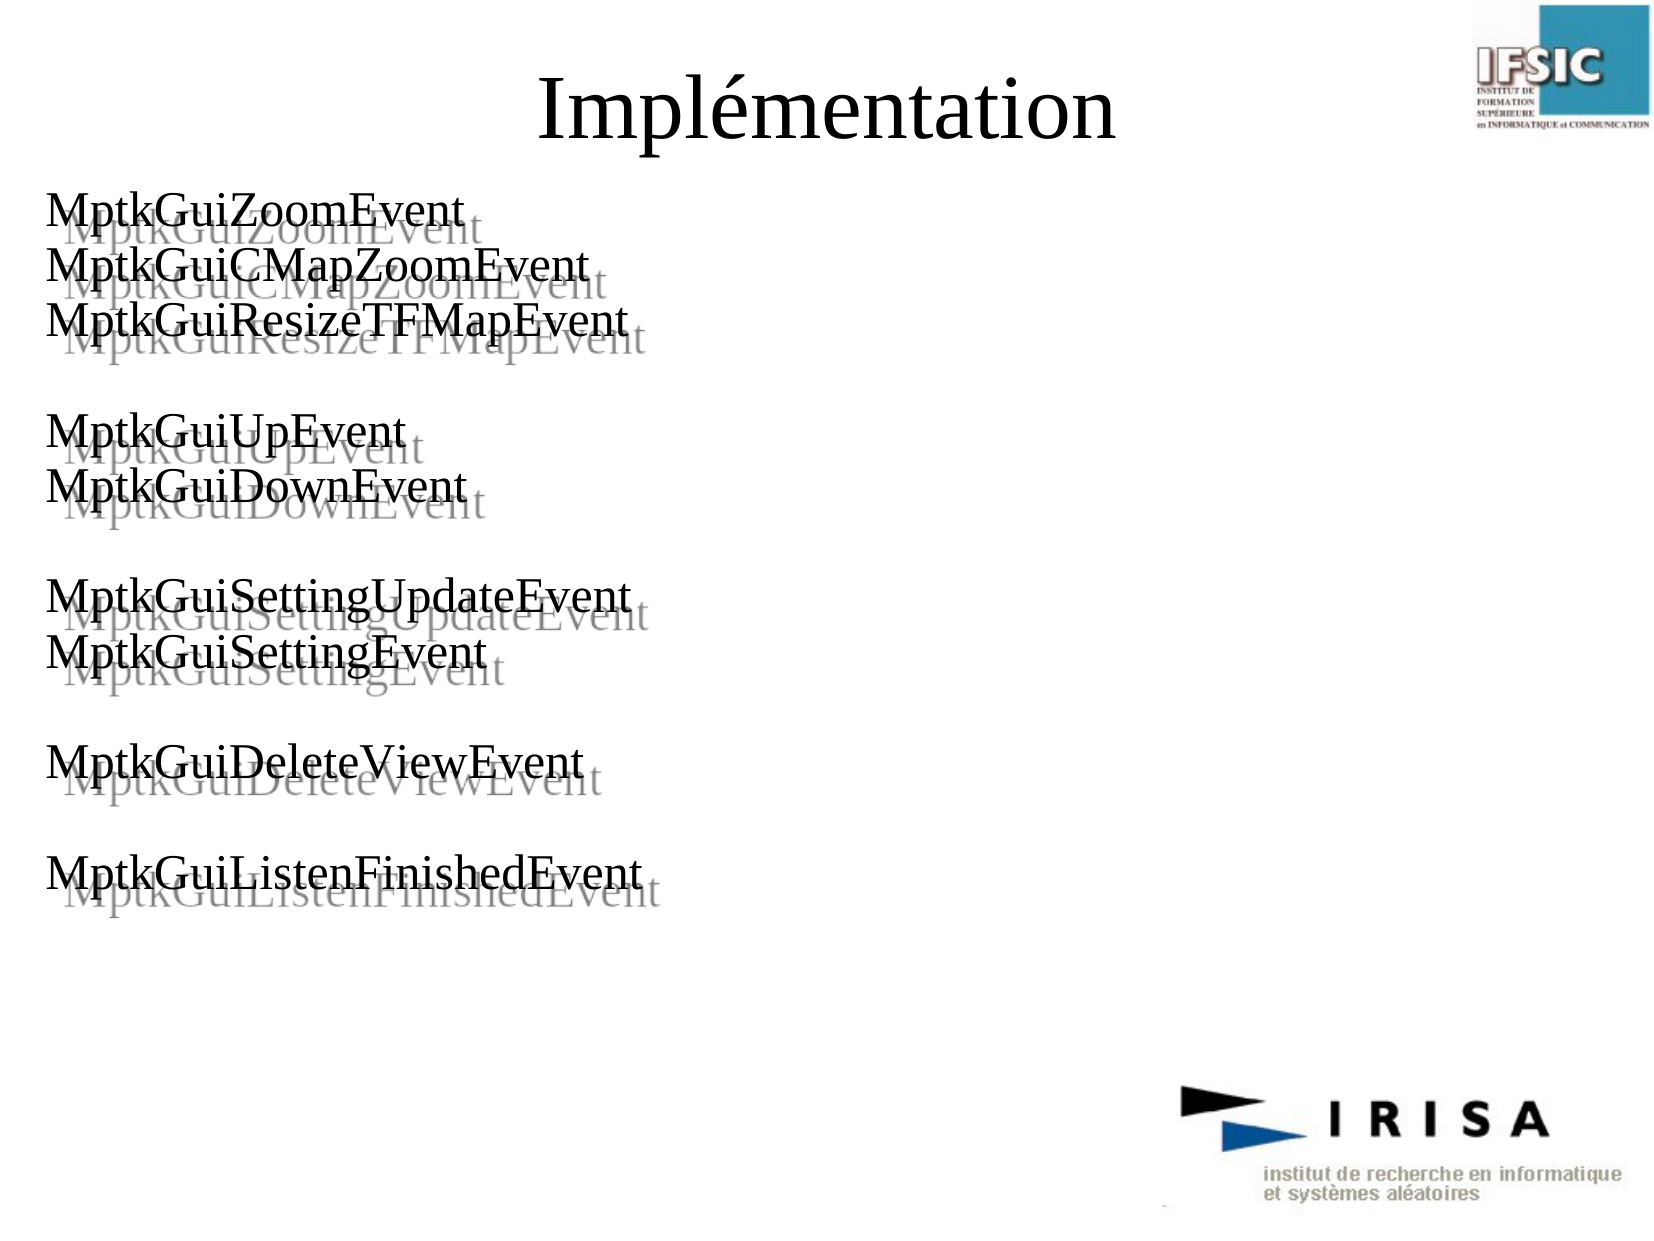

# Implémentation
MptkGuiZoomEvent
MptkGuiCMapZoomEvent
MptkGuiResizeTFMapEvent
MptkGuiUpEvent
MptkGuiDownEvent
MptkGuiSettingUpdateEvent
MptkGuiSettingEvent
MptkGuiDeleteViewEvent
MptkGuiListenFinishedEvent